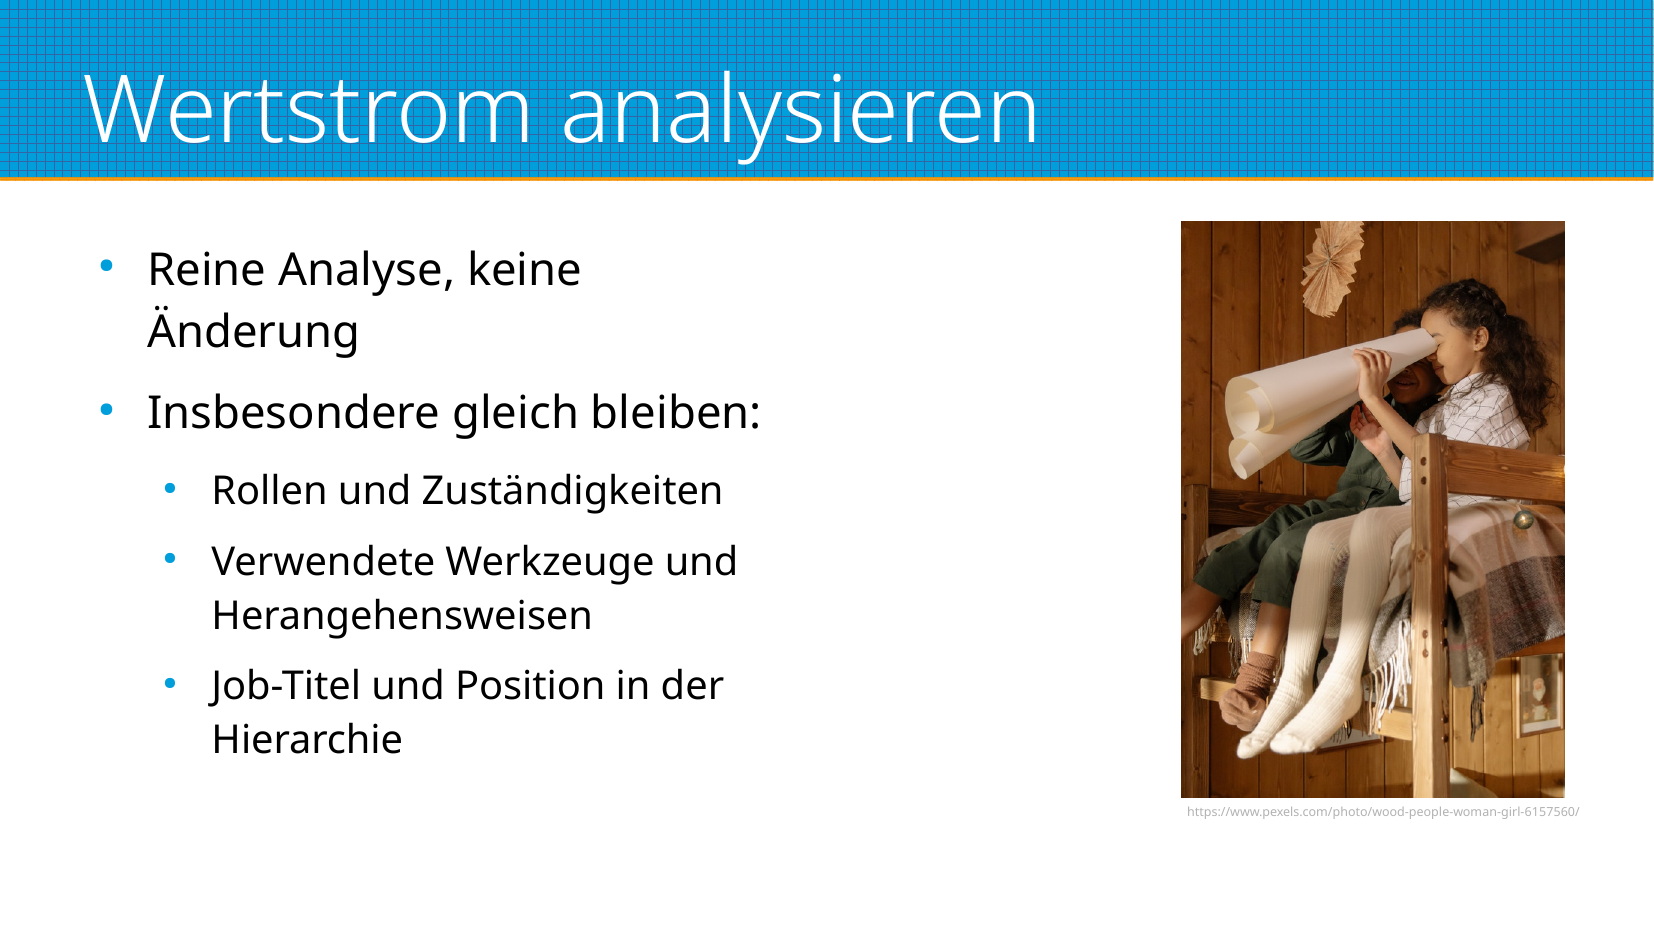

# Wertstrom analysieren
Reine Analyse, keine Änderung
Insbesondere gleich bleiben:
Rollen und Zuständigkeiten
Verwendete Werkzeuge und Herangehensweisen
Job-Titel und Position in der Hierarchie
https://www.pexels.com/photo/wood-people-woman-girl-6157560/